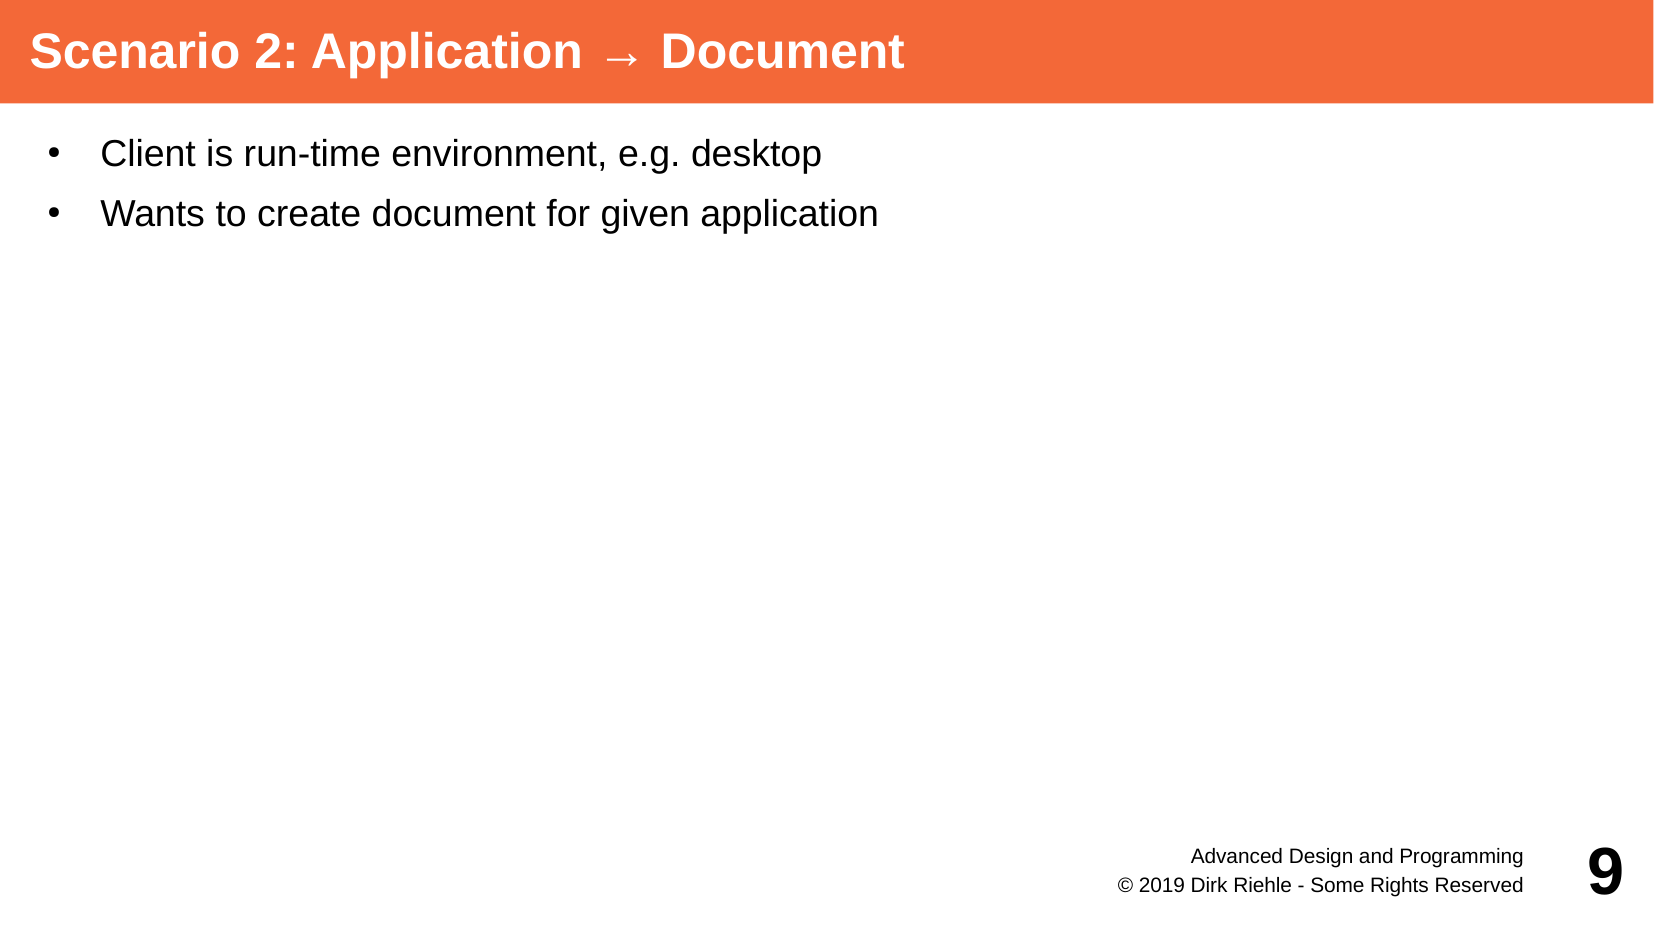

# Scenario 2: Application → Document
Client is run-time environment, e.g. desktop
Wants to create document for given application
Advanced Design and Programming
9
© 2019 Dirk Riehle - Some Rights Reserved